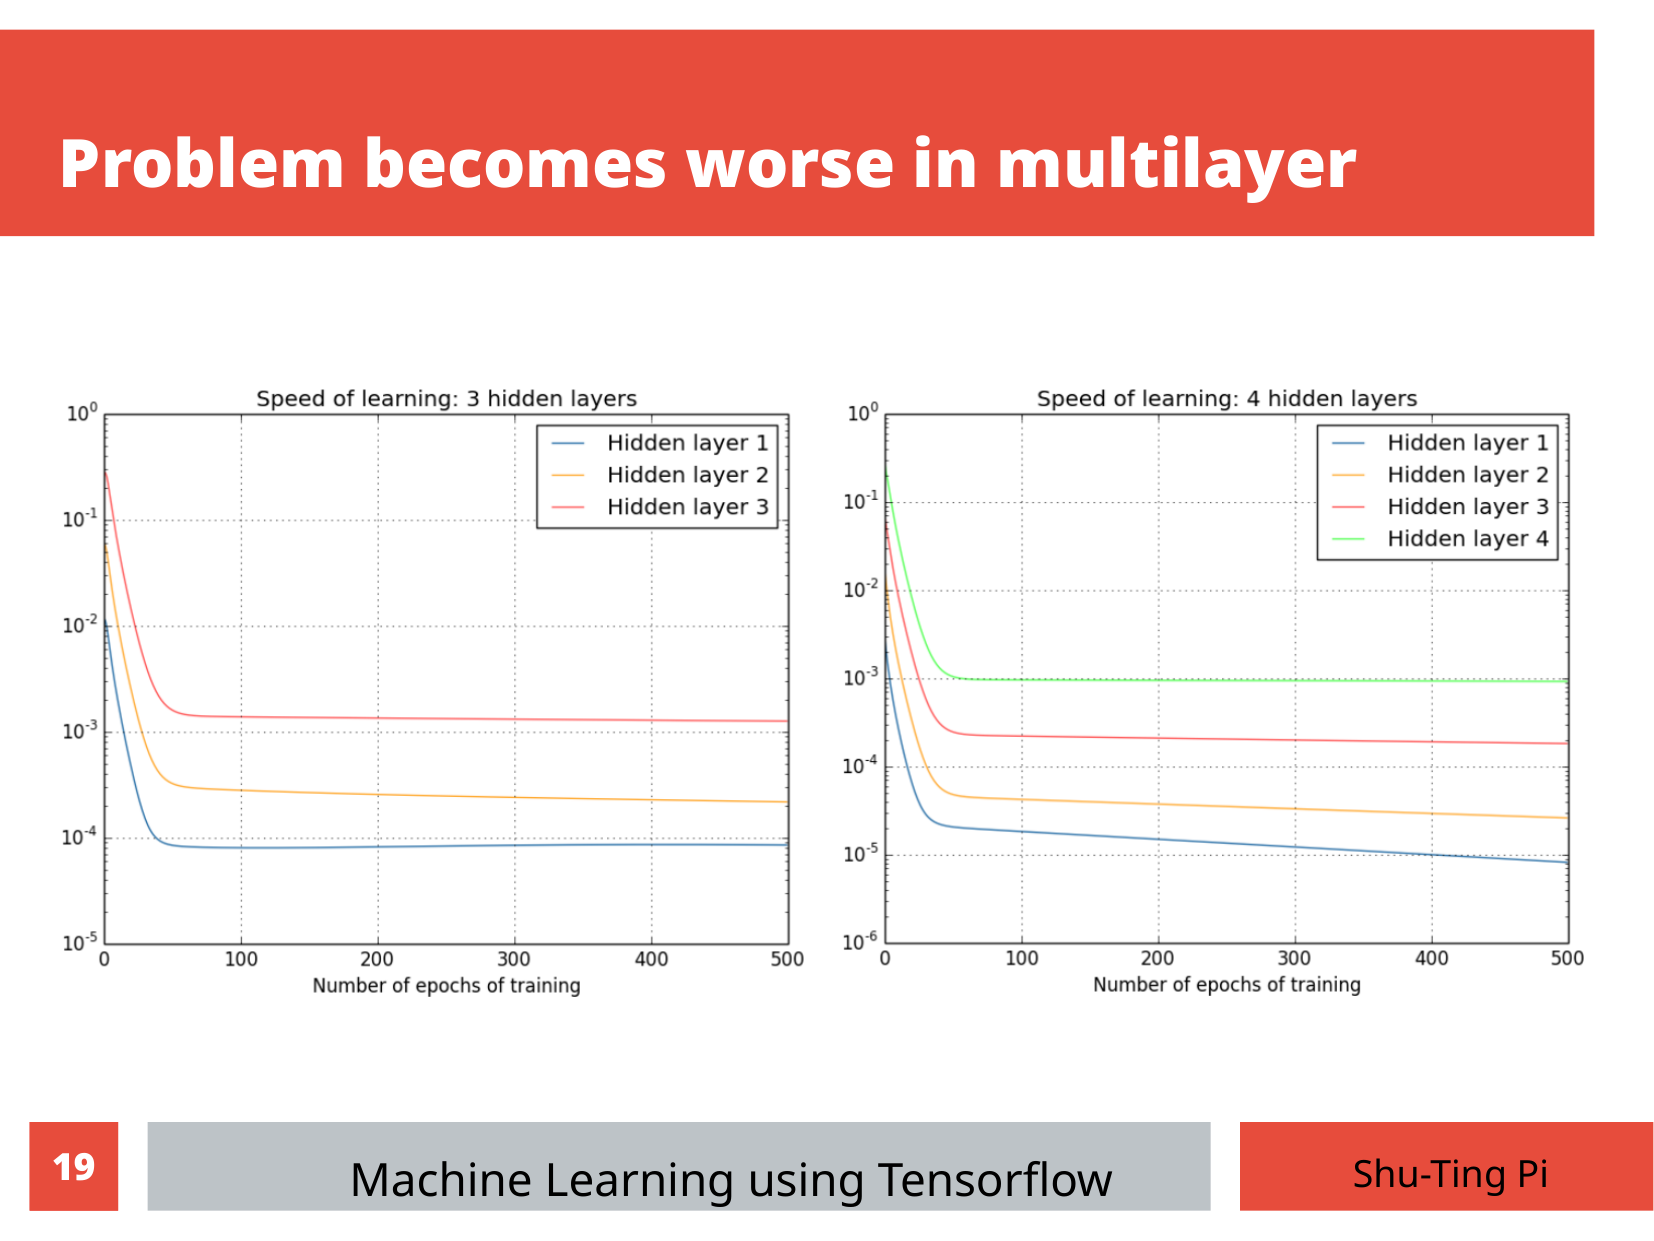

# Problem becomes worse in multilayer
19
Machine Learning using Tensorflow
Shu-Ting Pi